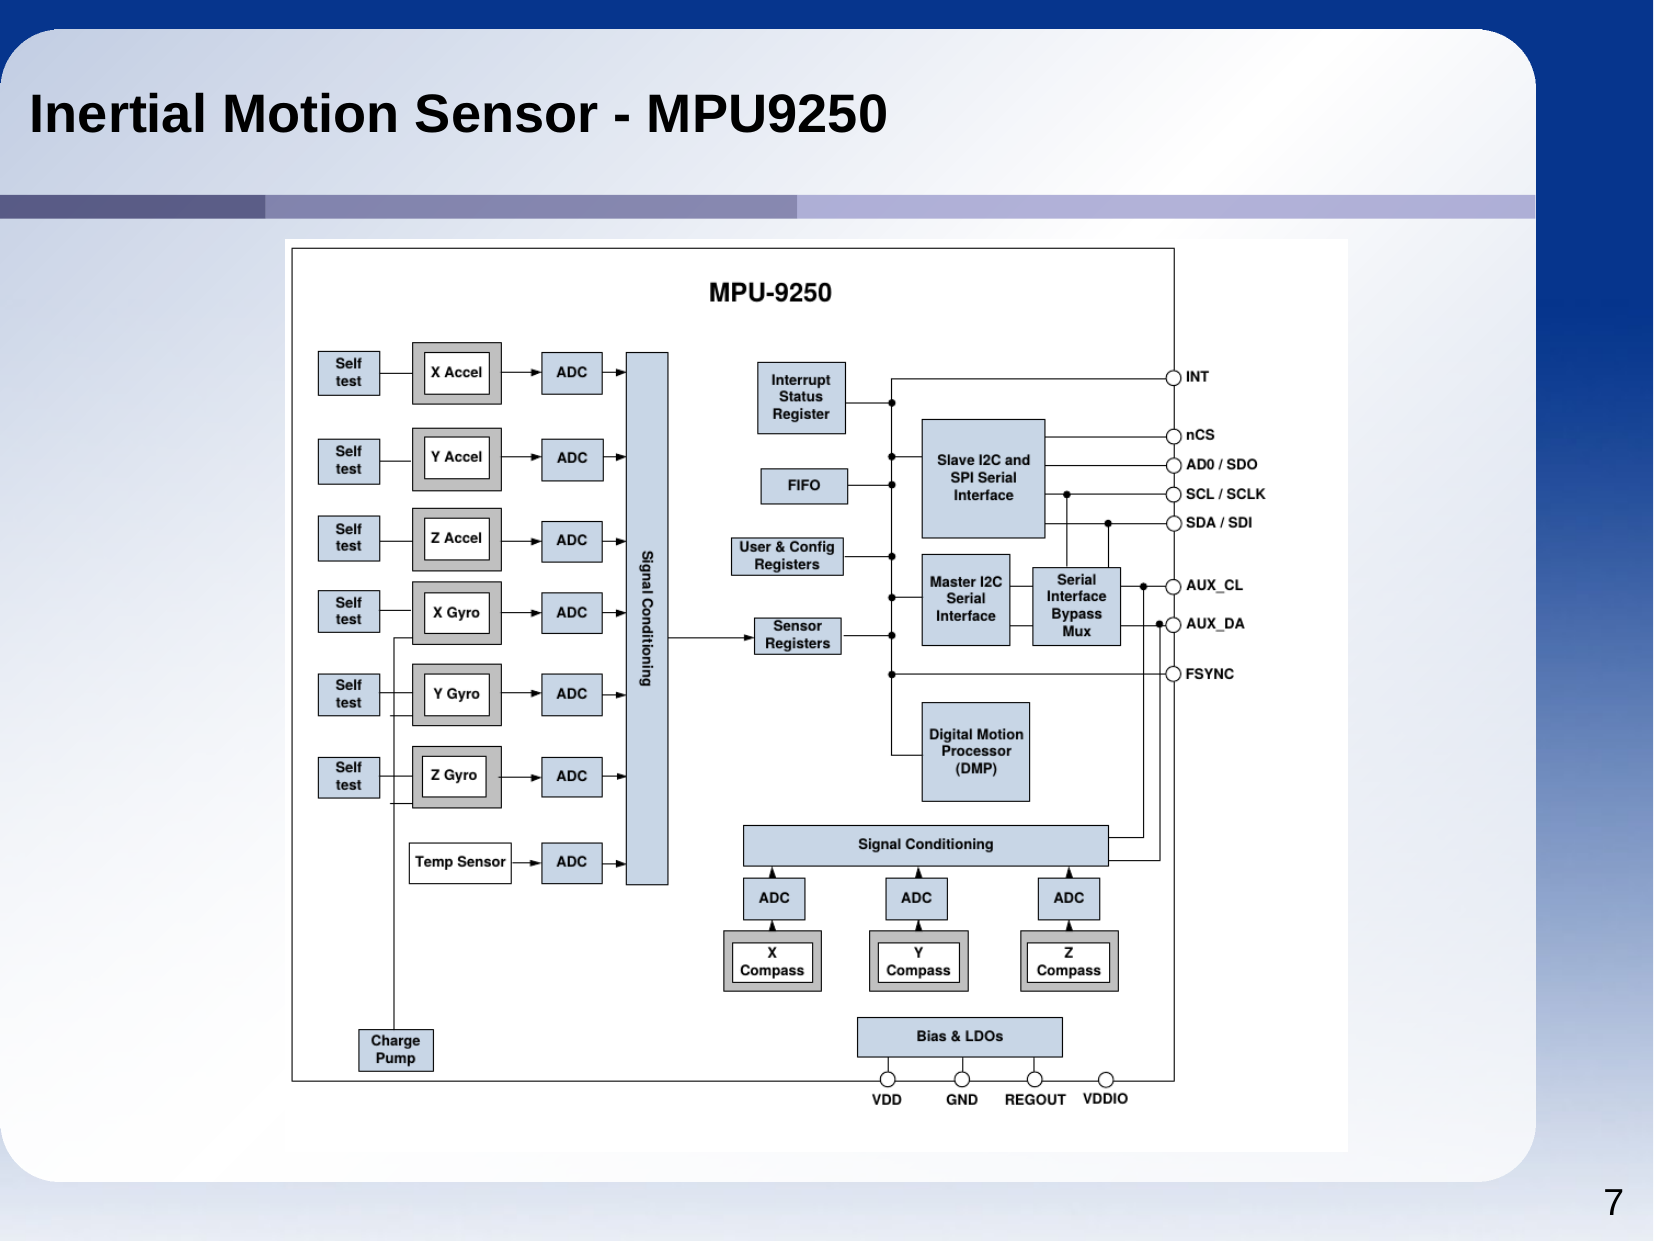

# Inertial Motion Sensor - MPU9250
7